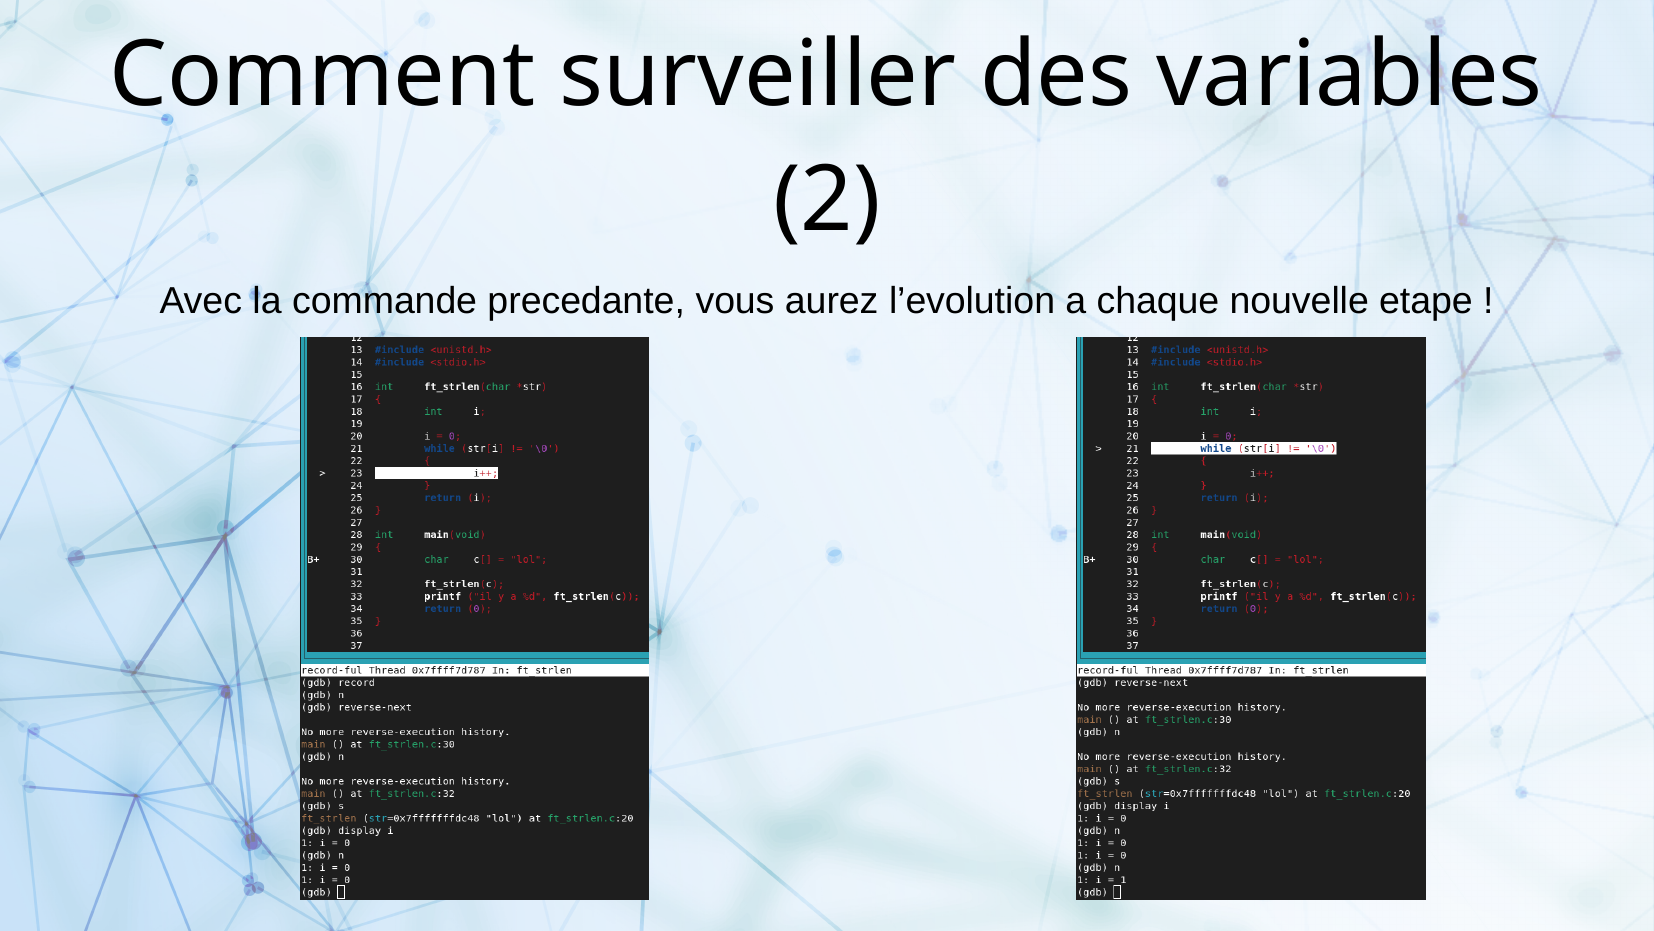

# Comment surveiller des variables (2)
Avec la commande precedante, vous aurez l’evolution a chaque nouvelle etape !